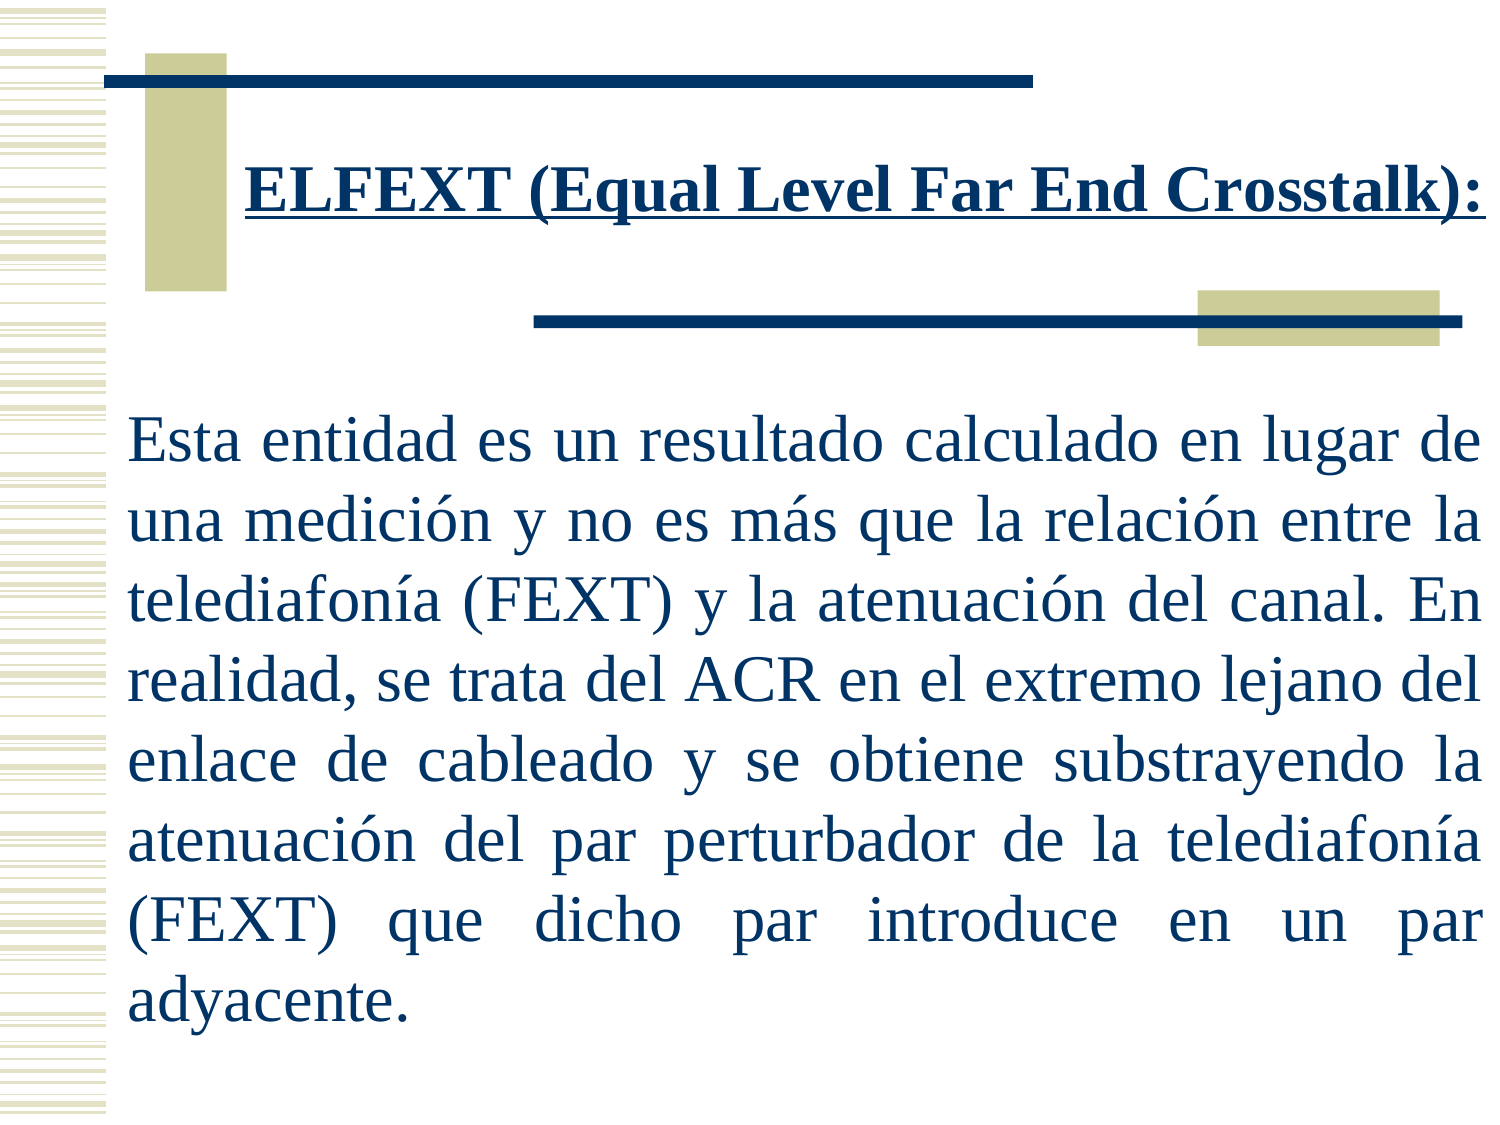

ELFEXT (Equal Level Far End Crosstalk):
Esta entidad es un resultado calculado en lugar de una medición y no es más que la relación entre la telediafonía (FEXT) y la atenuación del canal. En realidad, se trata del ACR en el extremo lejano del enlace de cableado y se obtiene substrayendo la atenuación del par perturbador de la telediafonía (FEXT) que dicho par introduce en un par adyacente.